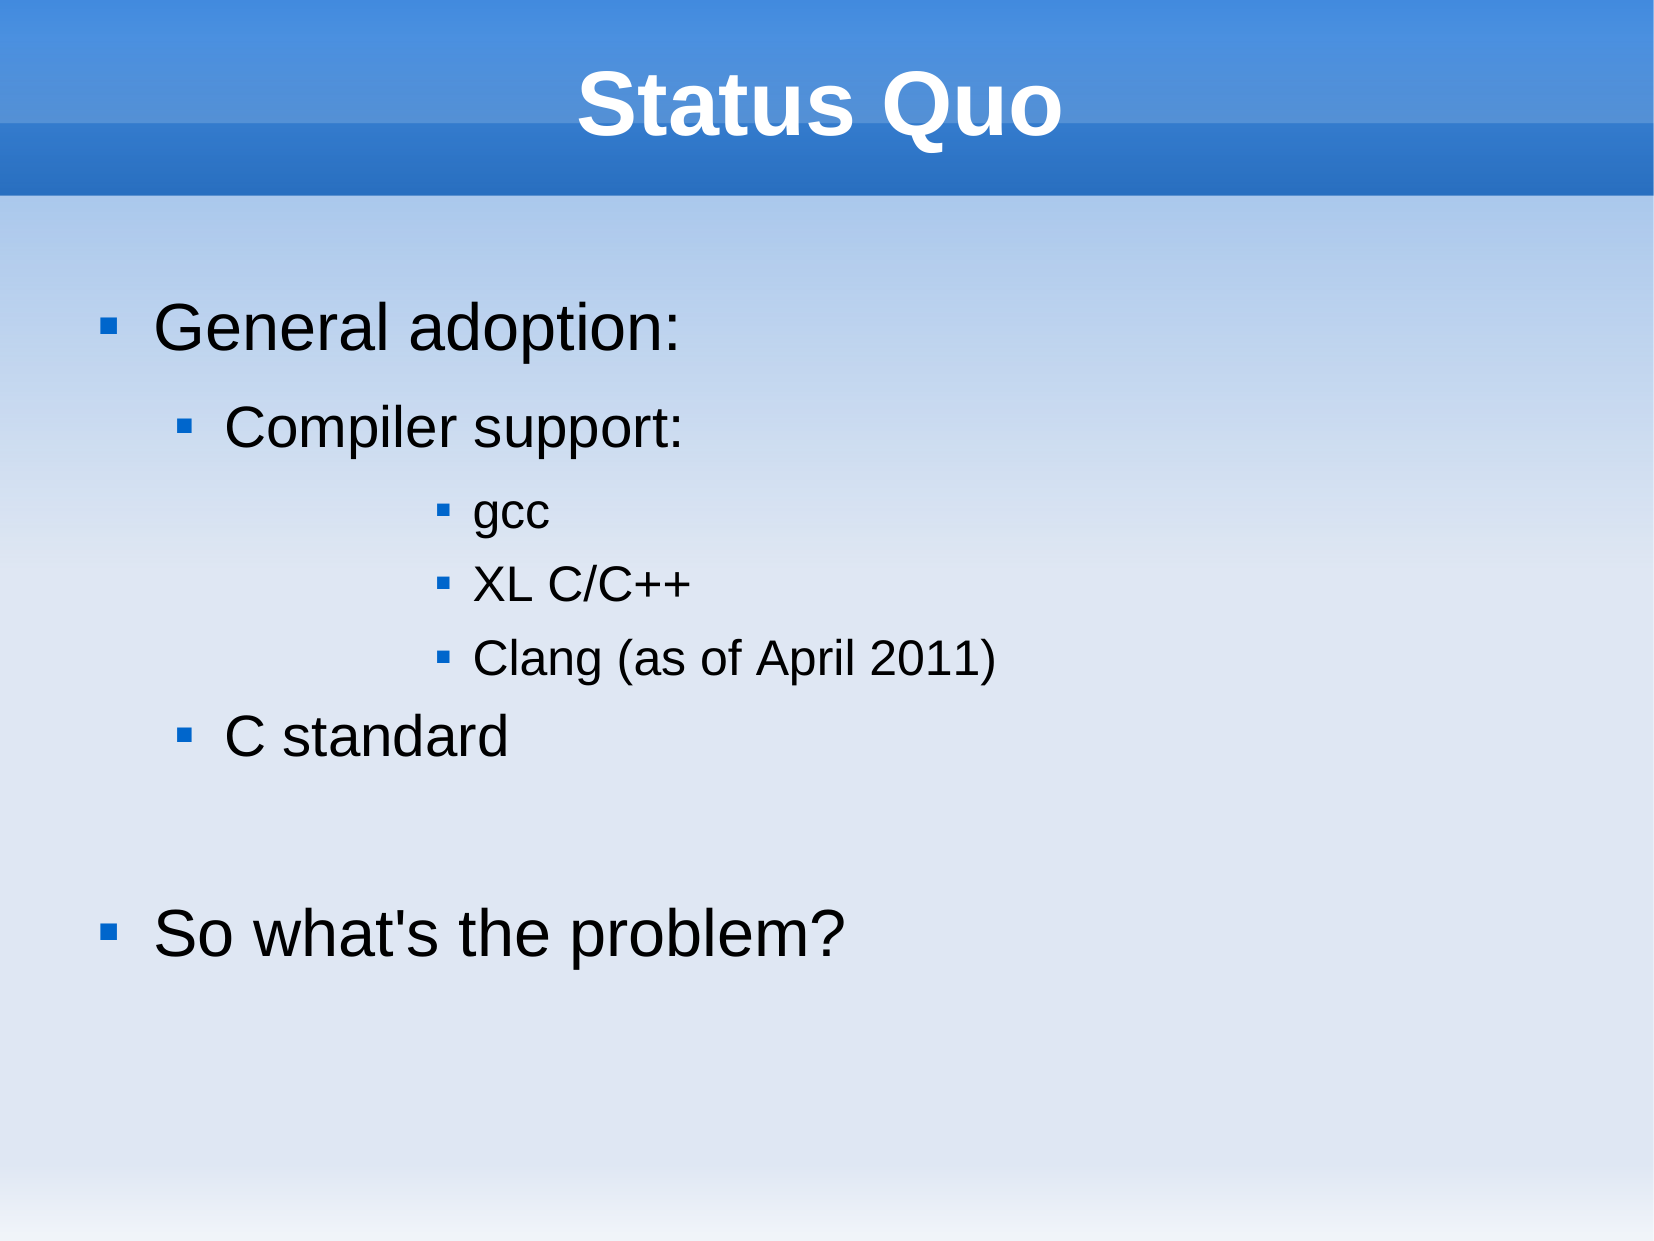

# Status Quo
General adoption:
Compiler support:
gcc
XL C/C++
Clang (as of April 2011)
C standard
So what's the problem?